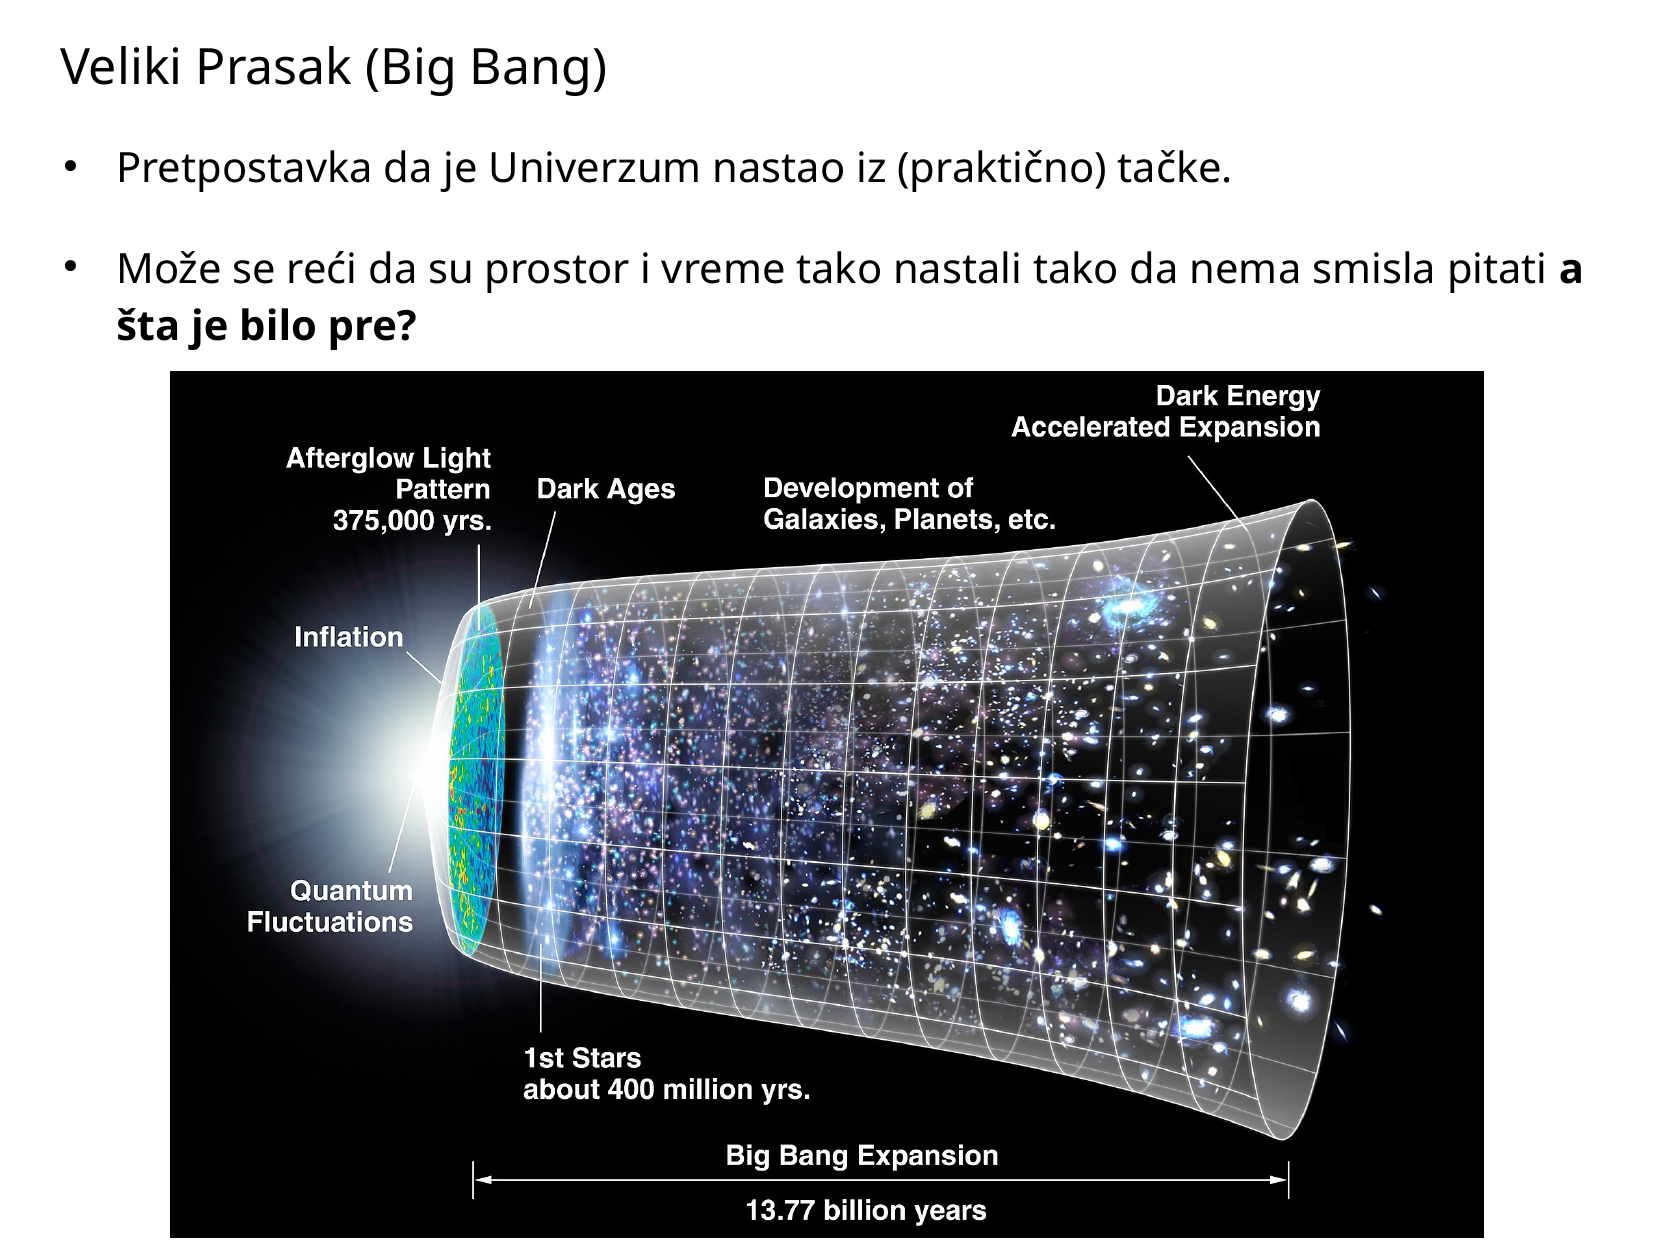

# Veliki Prasak (Big Bang)
Pretpostavka da je Univerzum nastao iz (praktično) tačke.
Može se reći da su prostor i vreme tako nastali tako da nema smisla pitati a šta je bilo pre?